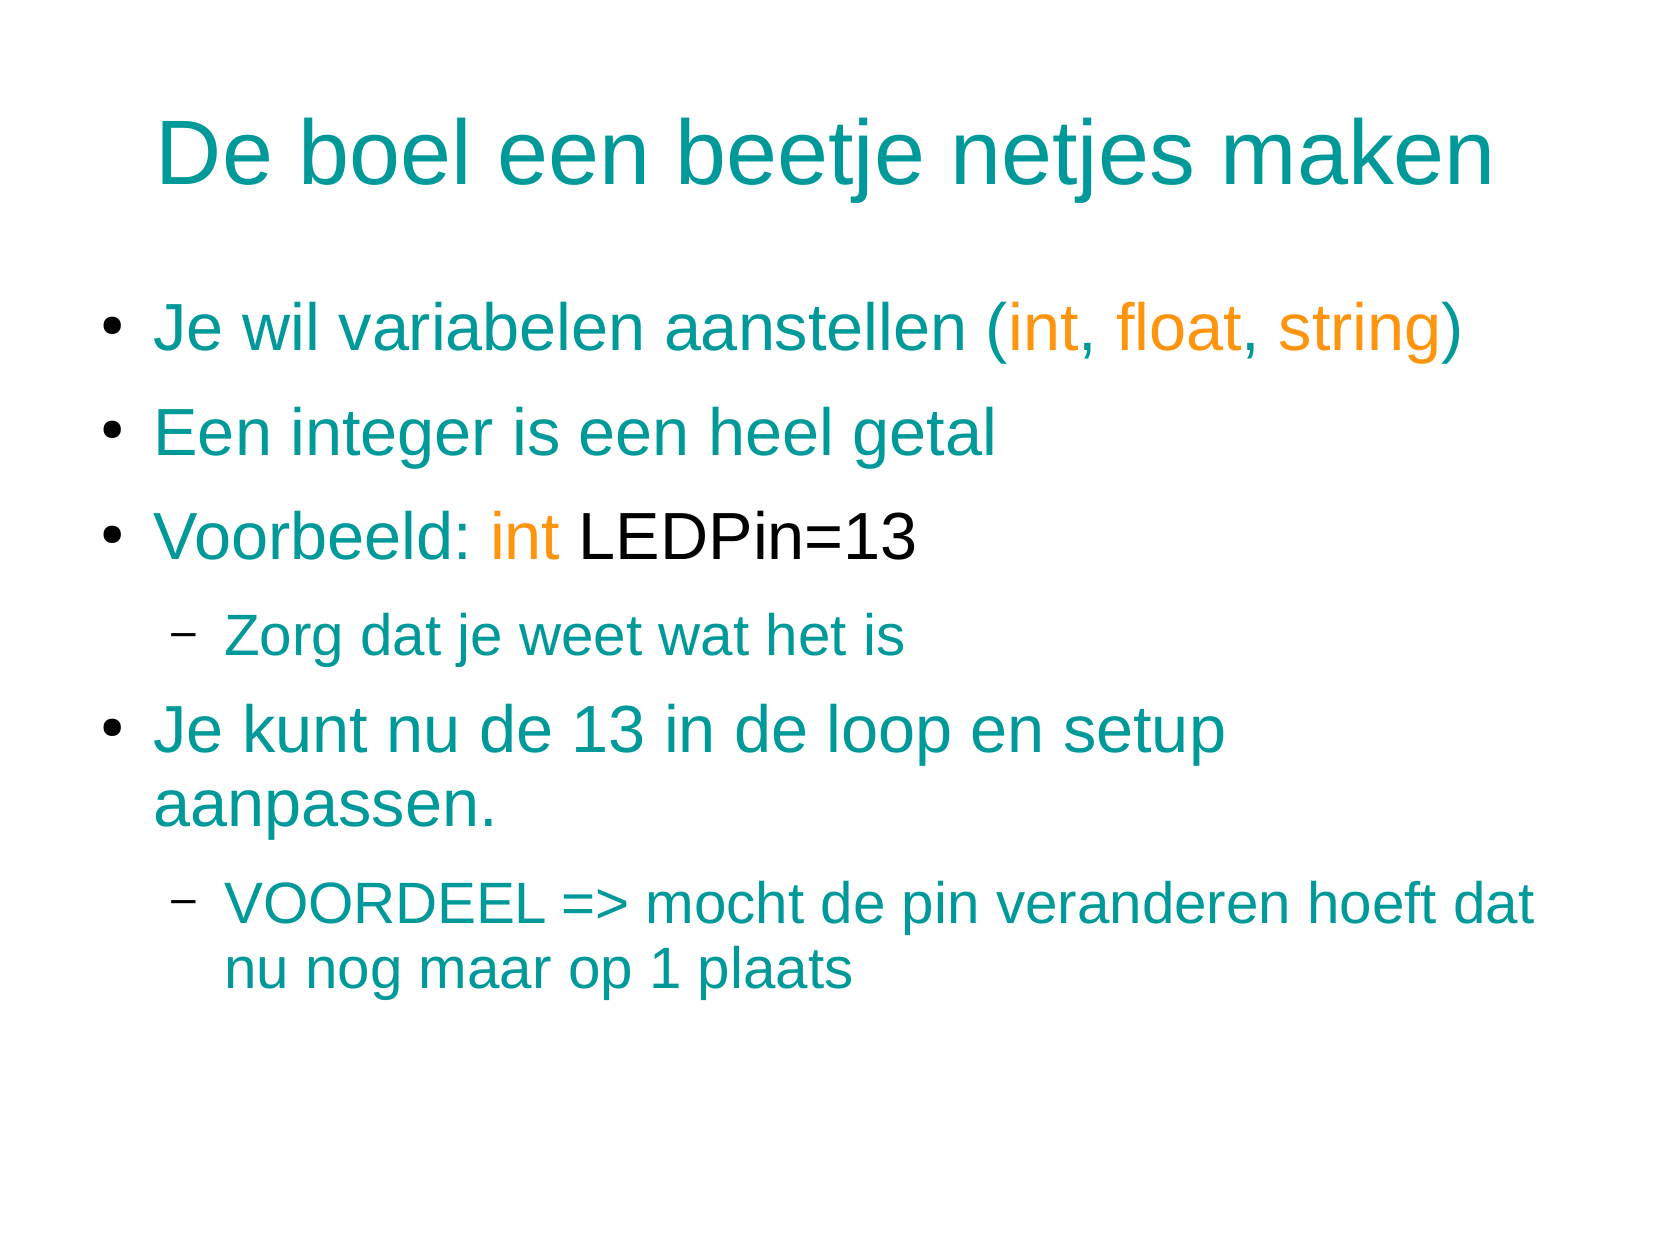

# De boel een beetje netjes maken
Je wil variabelen aanstellen (int, float, string)
Een integer is een heel getal
Voorbeeld: int LEDPin=13
Zorg dat je weet wat het is
Je kunt nu de 13 in de loop en setup aanpassen.
VOORDEEL => mocht de pin veranderen hoeft dat nu nog maar op 1 plaats